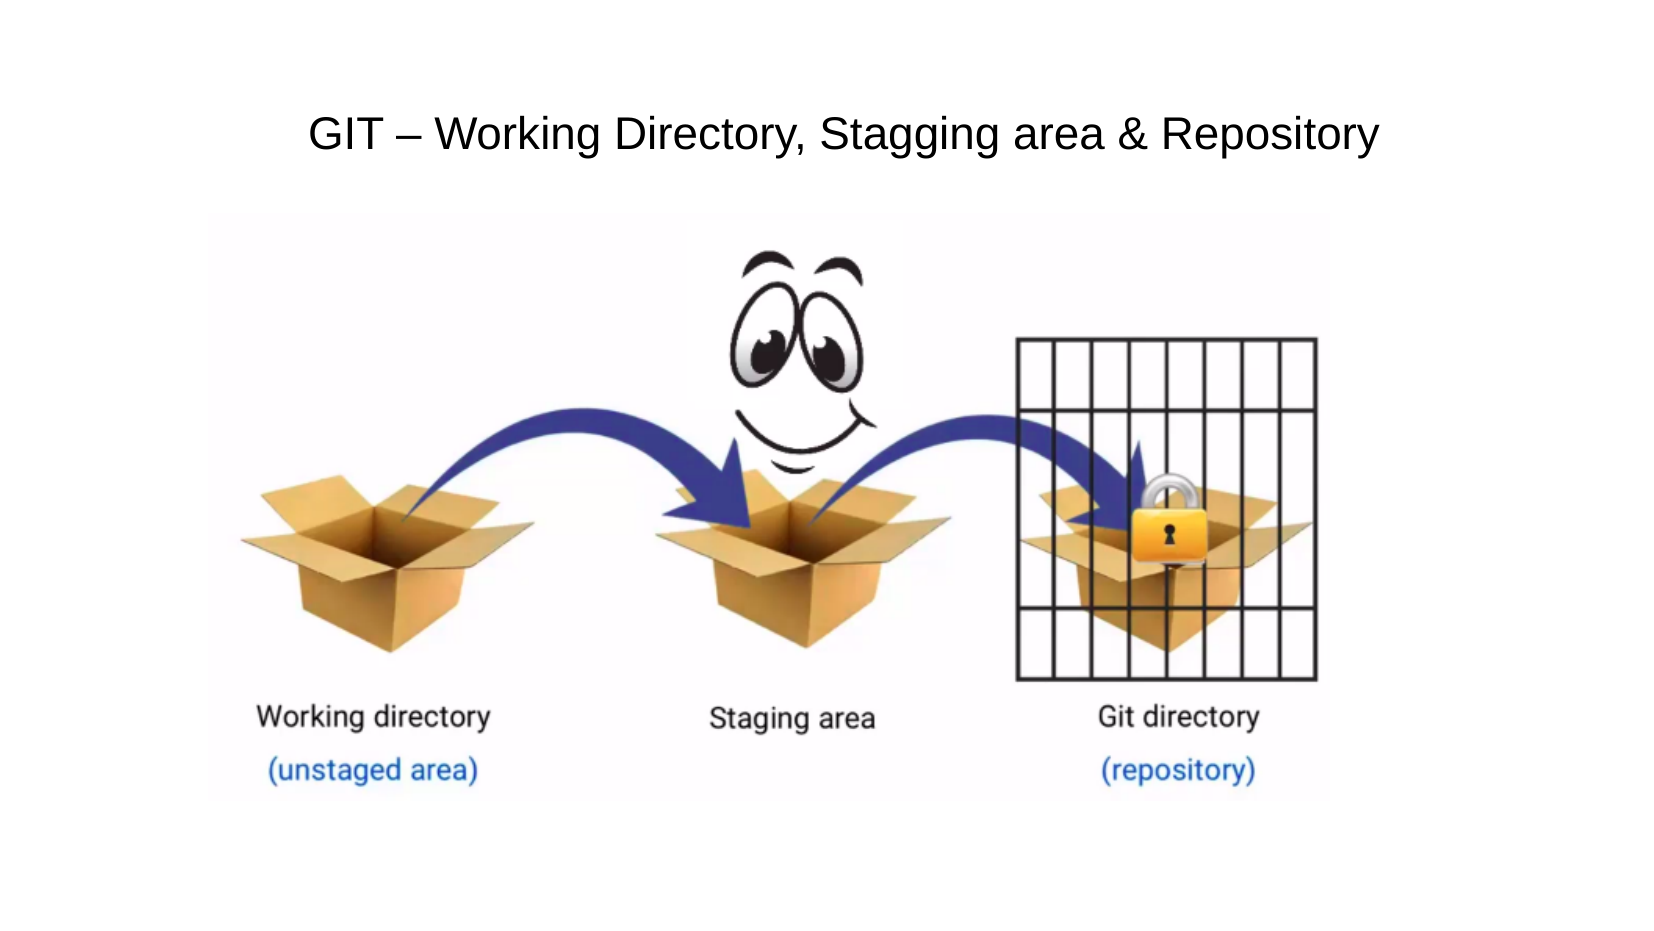

# GIT – Working Directory, Stagging area & Repository